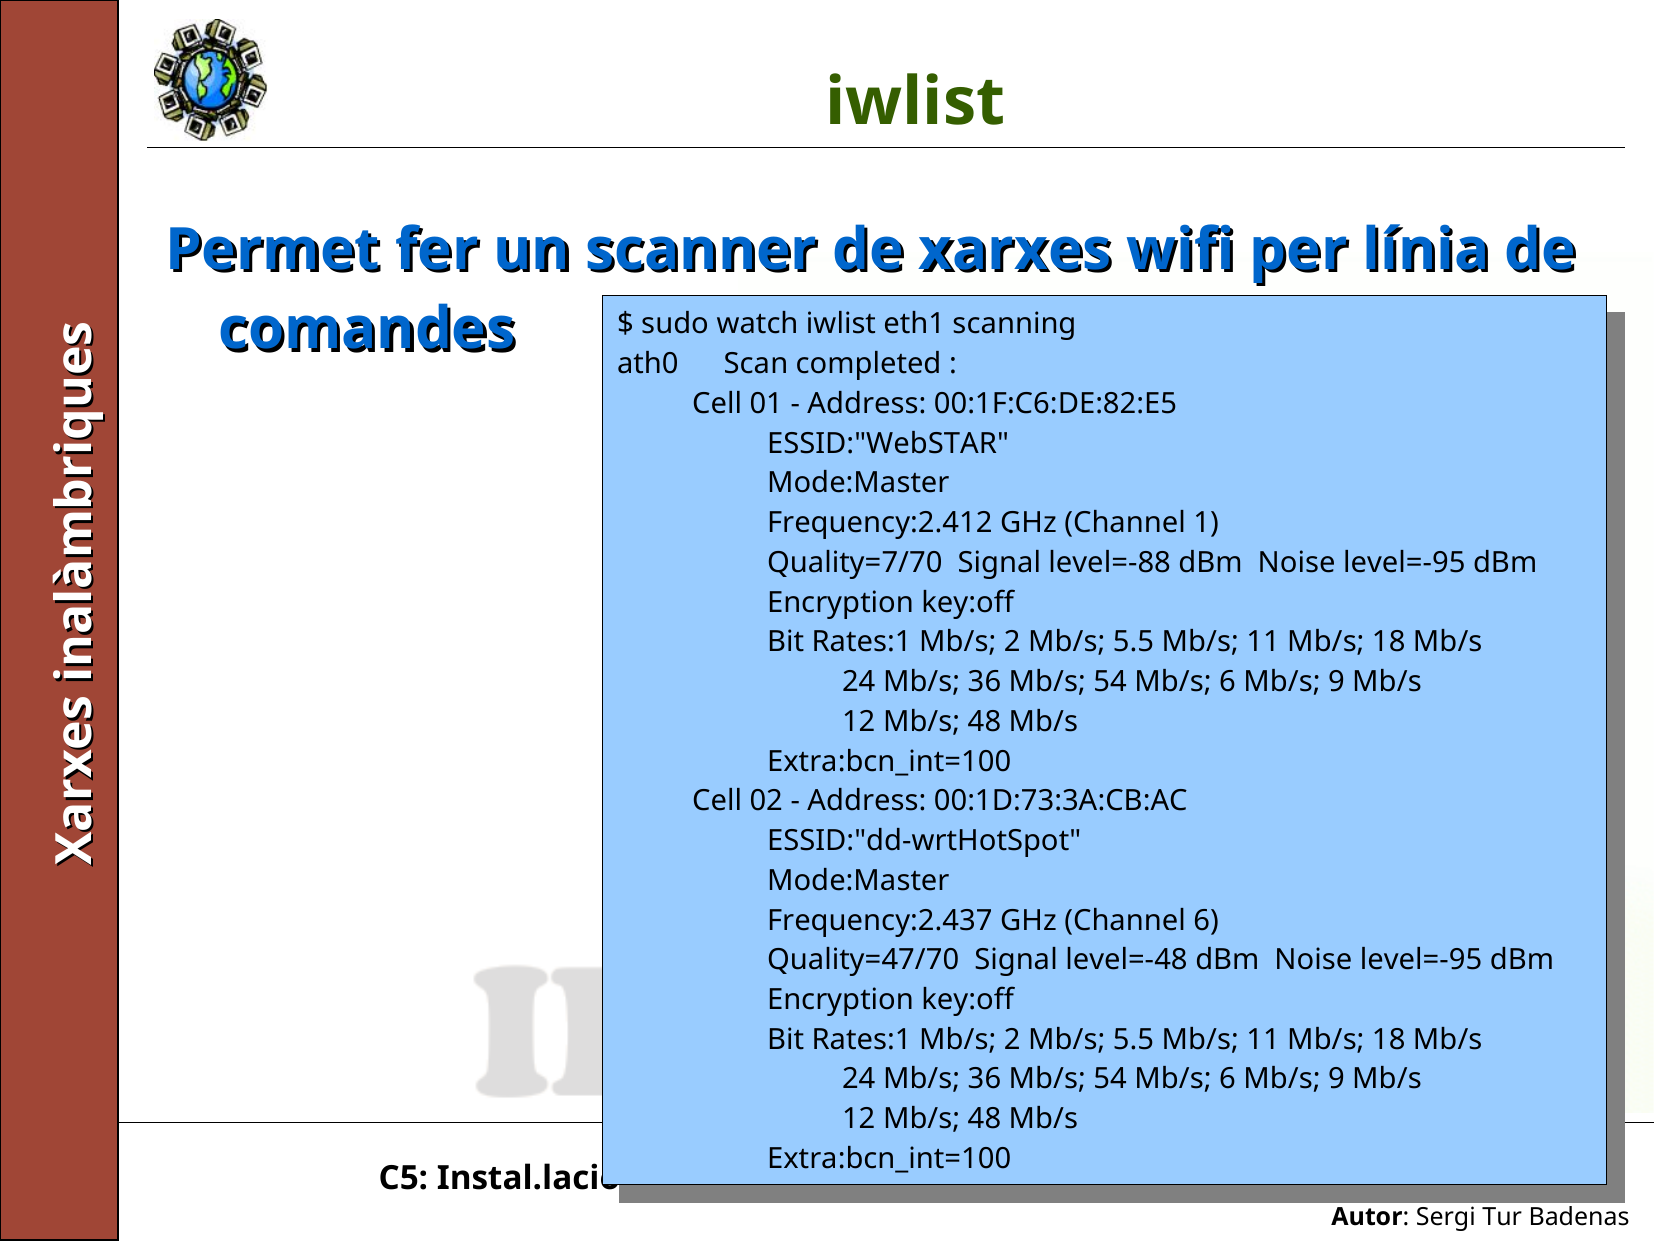

# iwlist
Permet fer un scanner de xarxes wifi per línia de comandes
Wiki del professor
$ sudo watch iwlist eth1 scanning
ath0 Scan completed :
 Cell 01 - Address: 00:1F:C6:DE:82:E5
 ESSID:"WebSTAR"
 Mode:Master
 Frequency:2.412 GHz (Channel 1)
 Quality=7/70 Signal level=-88 dBm Noise level=-95 dBm
 Encryption key:off
 Bit Rates:1 Mb/s; 2 Mb/s; 5.5 Mb/s; 11 Mb/s; 18 Mb/s
 24 Mb/s; 36 Mb/s; 54 Mb/s; 6 Mb/s; 9 Mb/s
 12 Mb/s; 48 Mb/s
 Extra:bcn_int=100
 Cell 02 - Address: 00:1D:73:3A:CB:AC
 ESSID:"dd-wrtHotSpot"
 Mode:Master
 Frequency:2.437 GHz (Channel 6)
 Quality=47/70 Signal level=-48 dBm Noise level=-95 dBm
 Encryption key:off
 Bit Rates:1 Mb/s; 2 Mb/s; 5.5 Mb/s; 11 Mb/s; 18 Mb/s
 24 Mb/s; 36 Mb/s; 54 Mb/s; 6 Mb/s; 9 Mb/s
 12 Mb/s; 48 Mb/s
 Extra:bcn_int=100